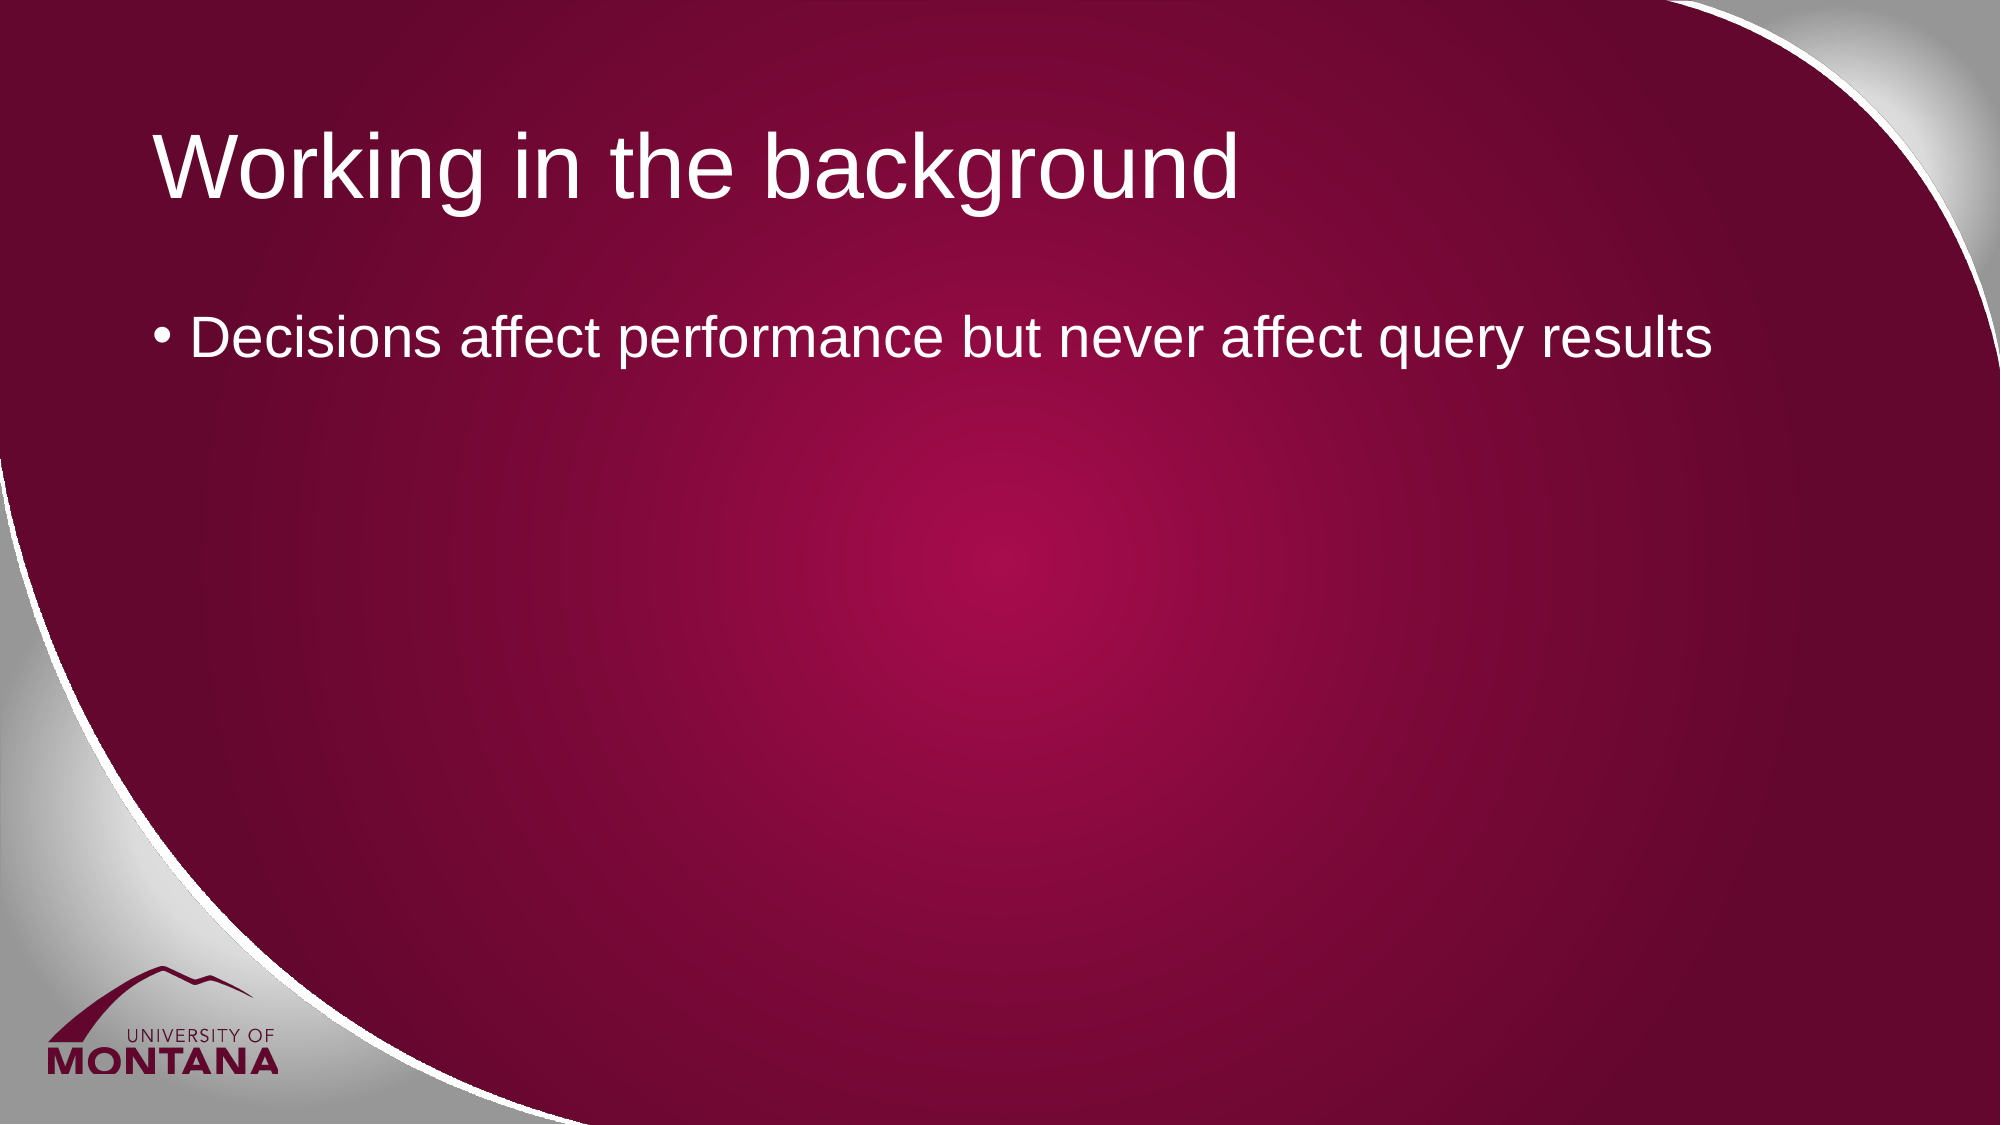

# Working in the background
Decisions affect performance but never affect query results